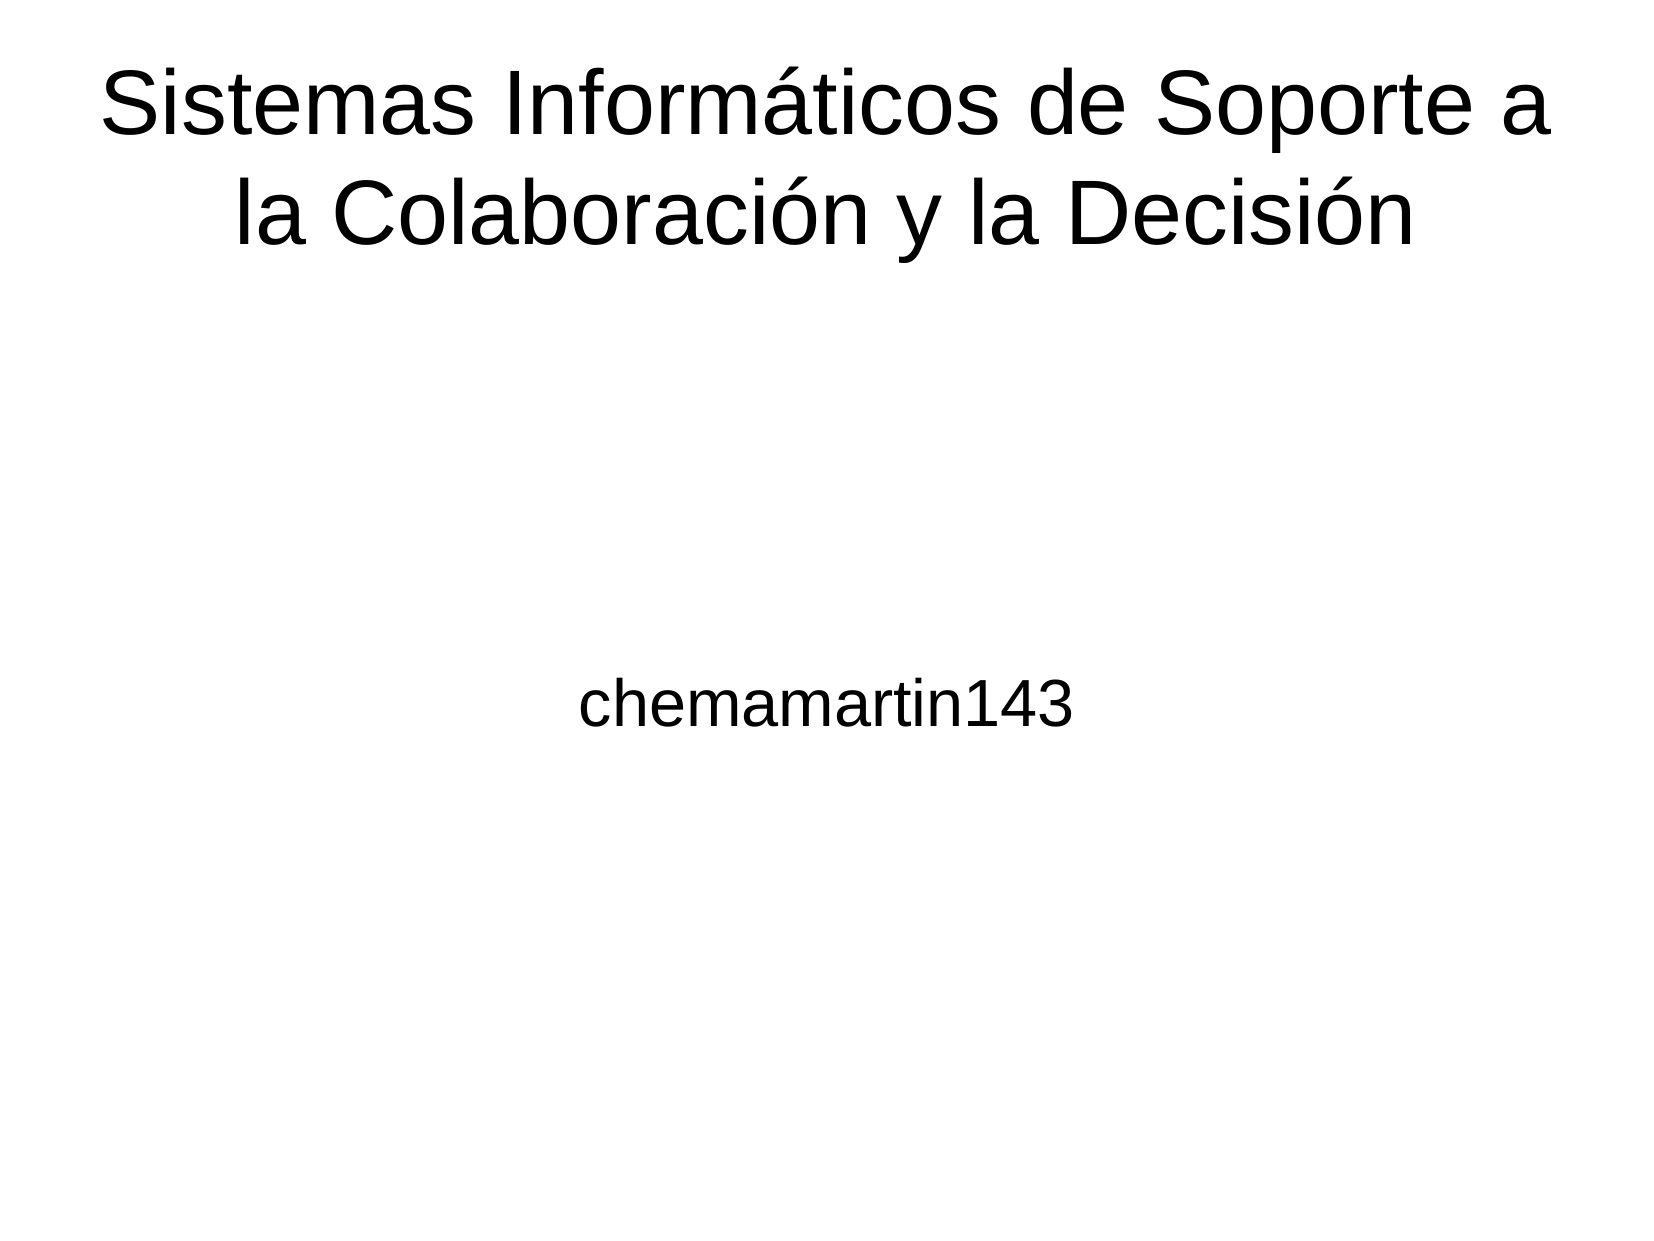

# Sistemas Informáticos de Soporte a la Colaboración y la Decisión
chemamartin143